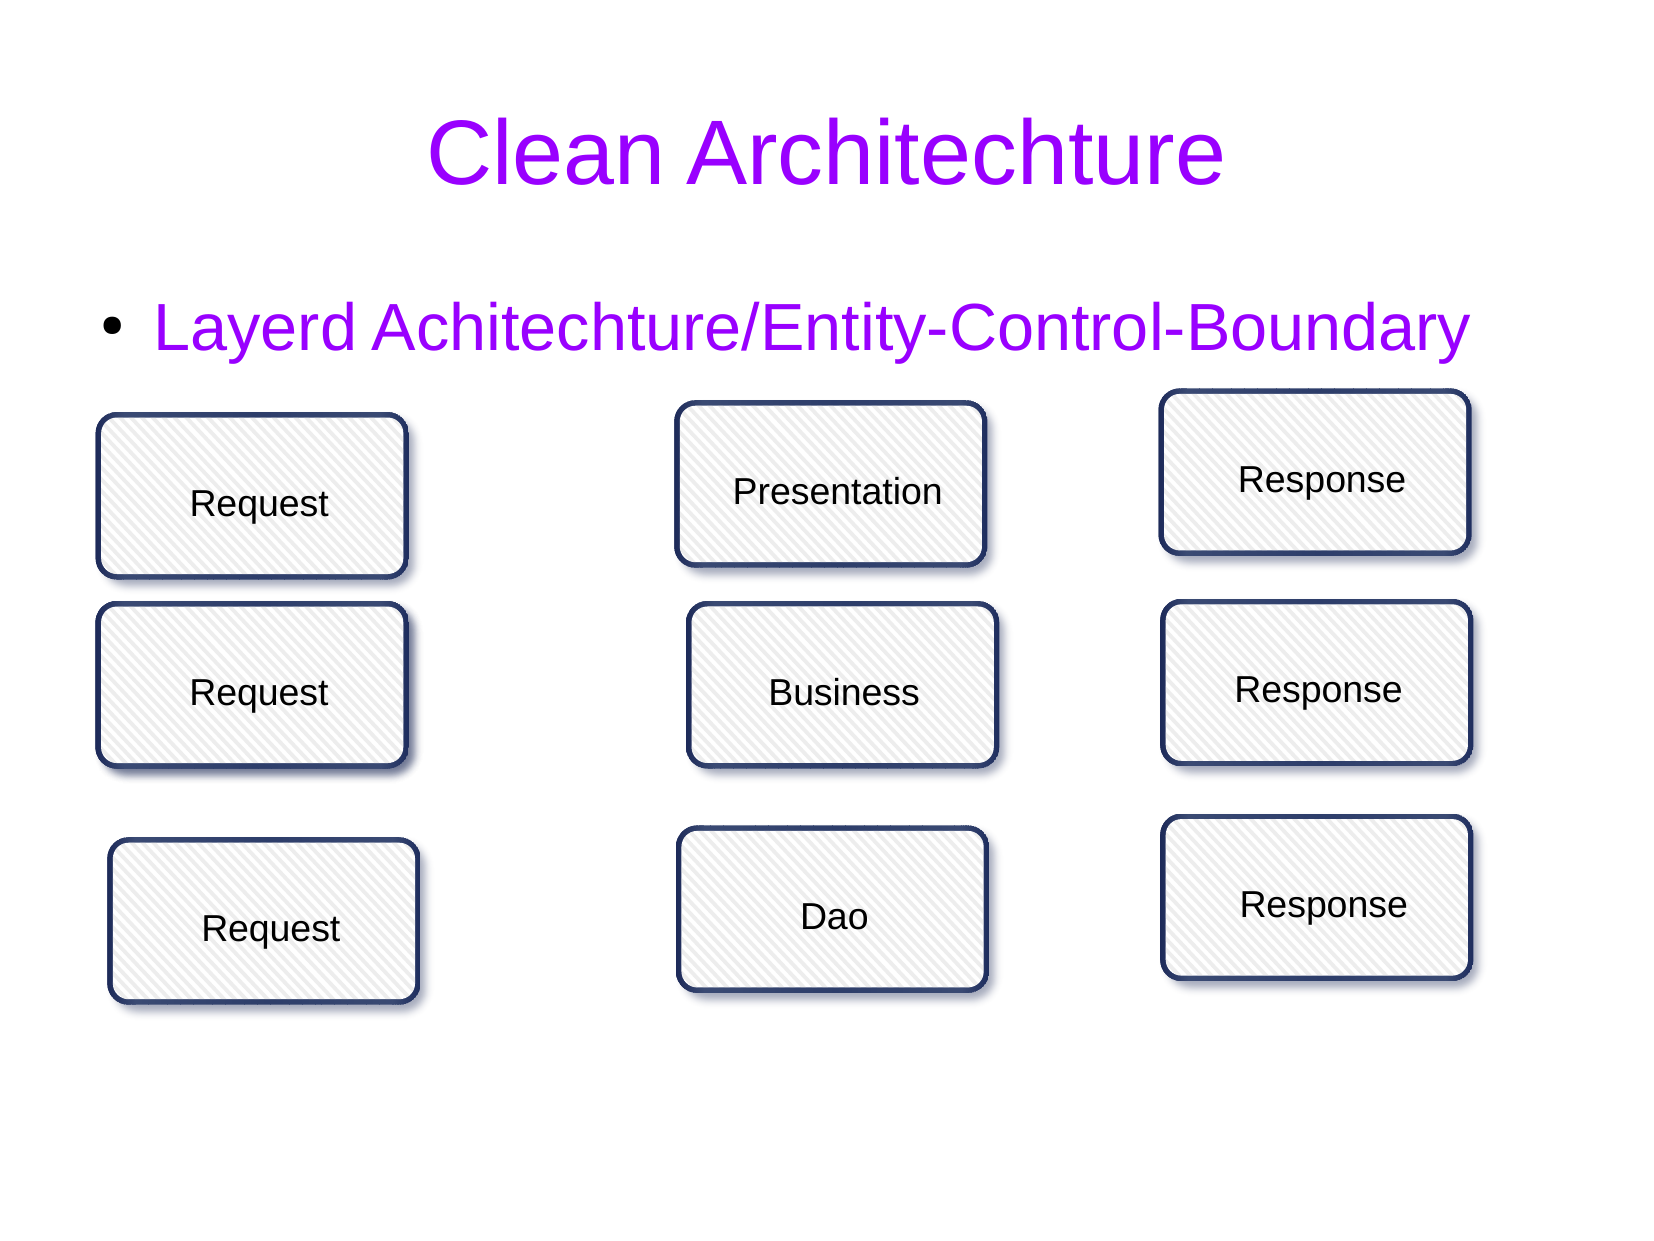

# Clean Architechture
Layerd Achitechture/Entity-Control-Boundary
Response
Presentation
Request
Response
Request
Business
Request
Response
Dao
Request